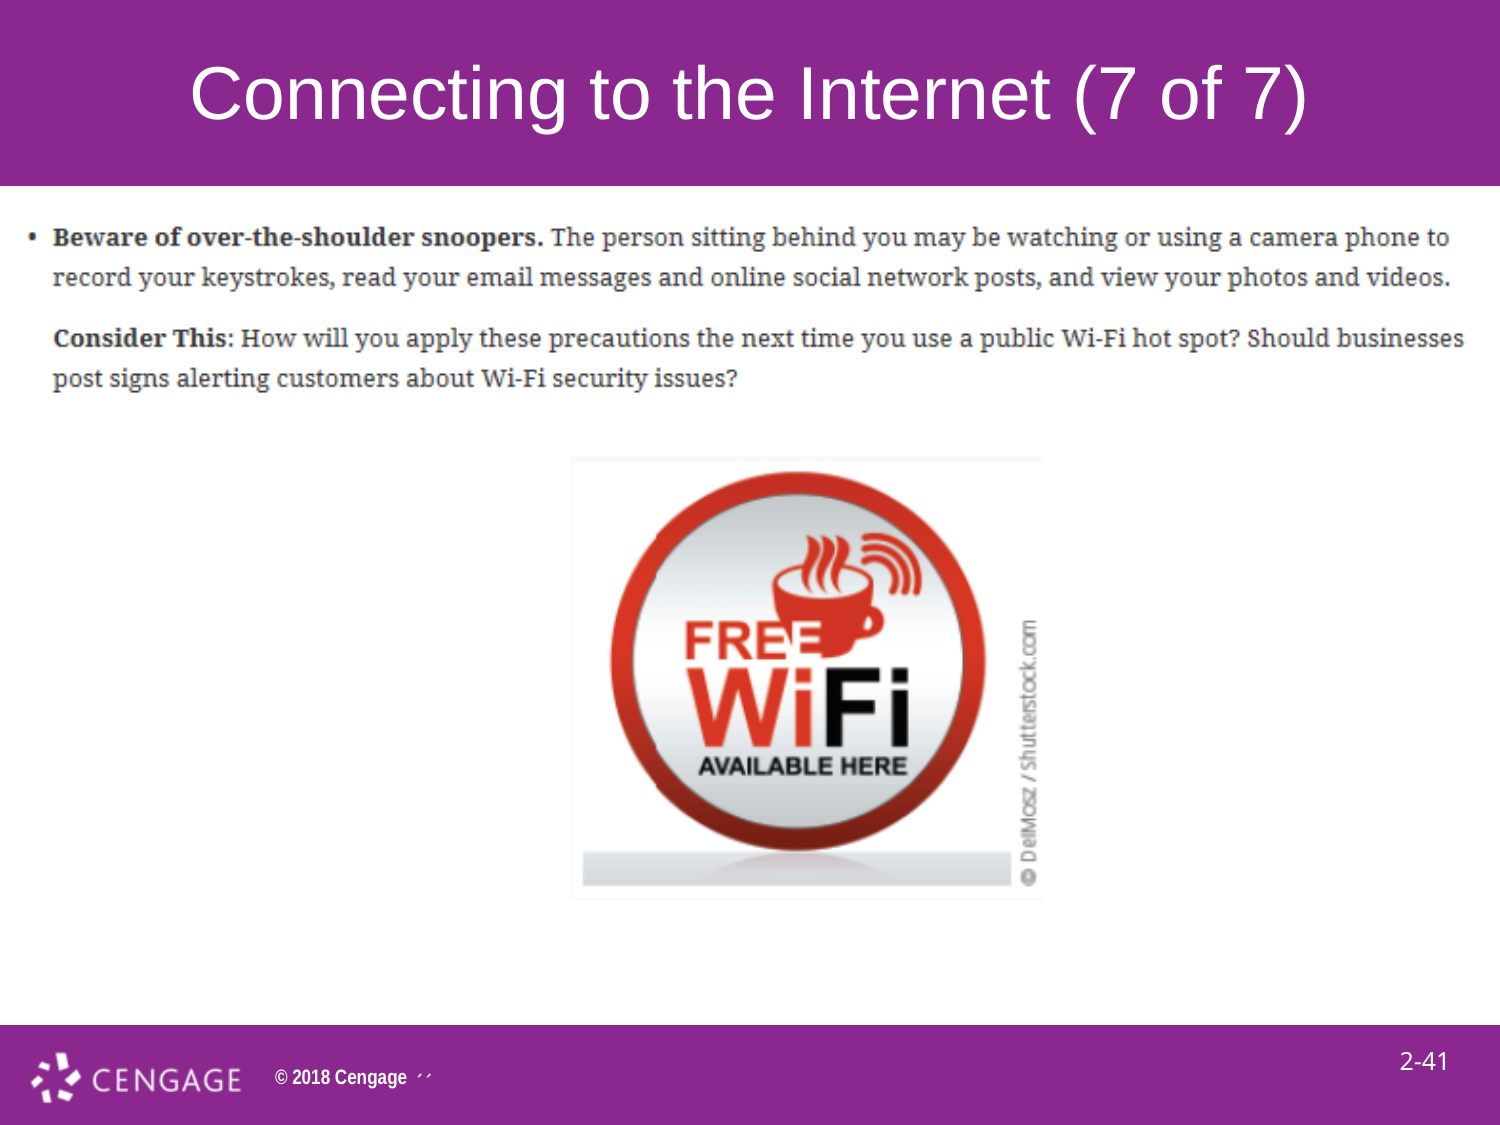

# Connecting to the Internet (7 of 7)